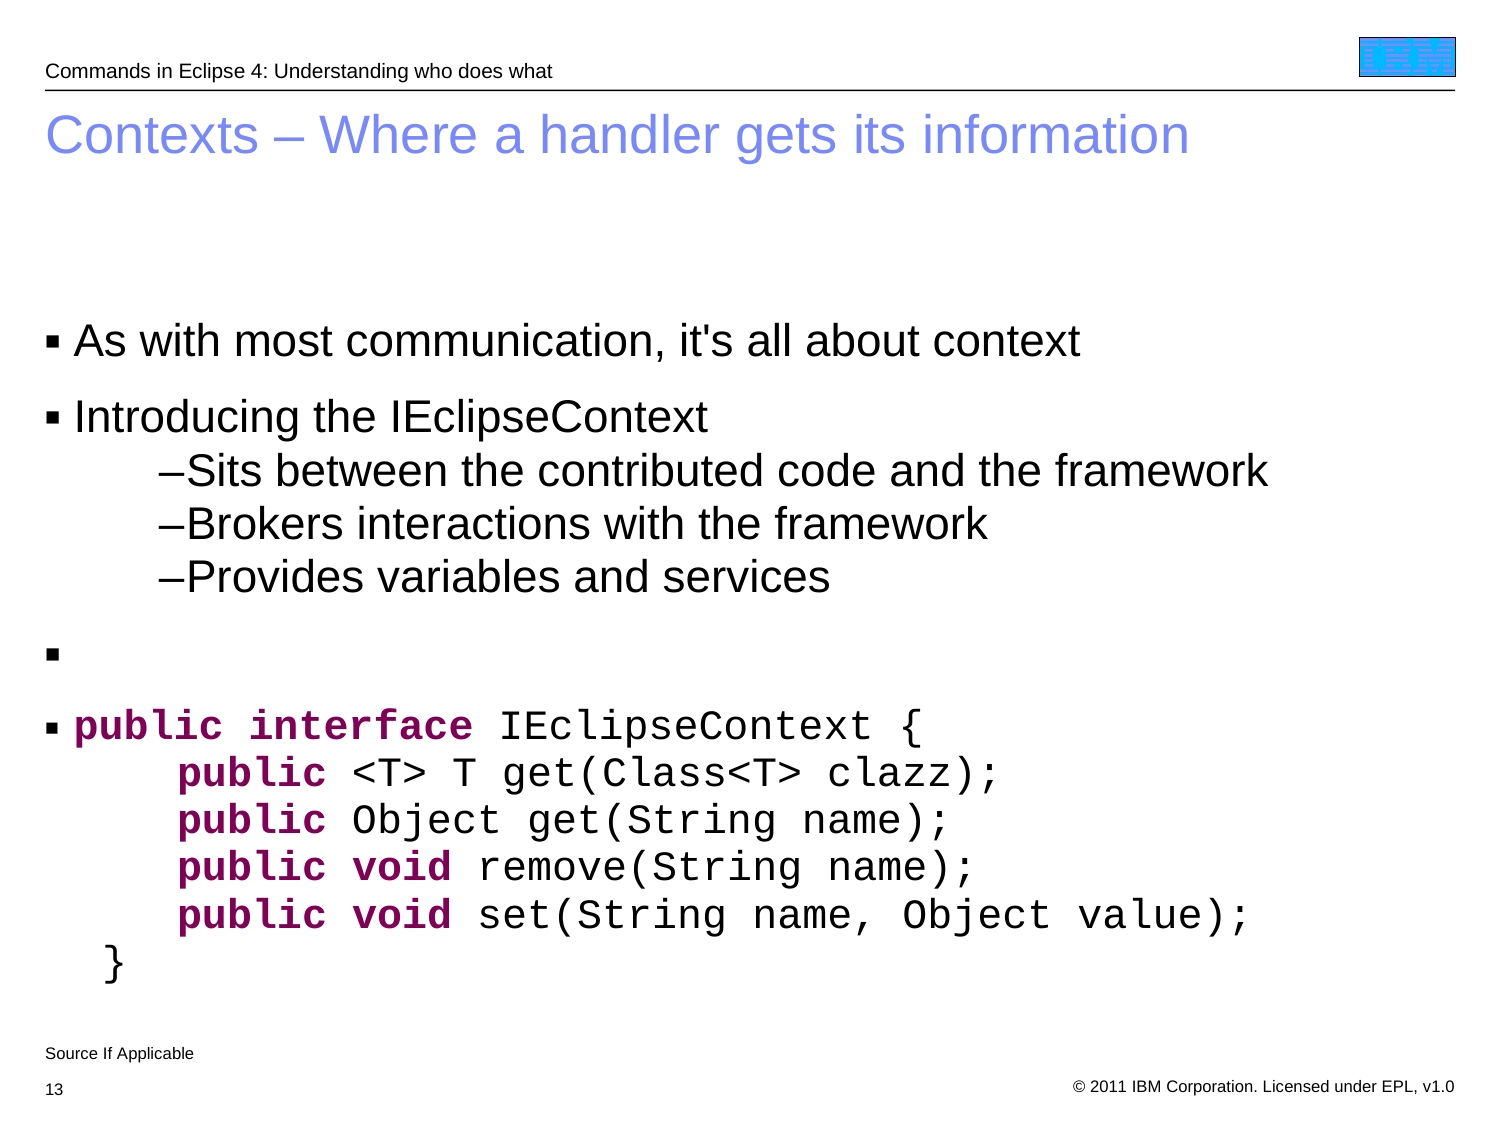

Commands in Eclipse 4: Understanding who does what
# Contexts – Where a handler gets its information
As with most communication, it's all about context
Introducing the IEclipseContext
Sits between the contributed code and the framework
Brokers interactions with the framework
Provides variables and services
public interface IEclipseContext {
	public <T> T get(Class<T> clazz);
	public Object get(String name);
	public void remove(String name);
	public void set(String name, Object value);
}
 Source If Applicable
13